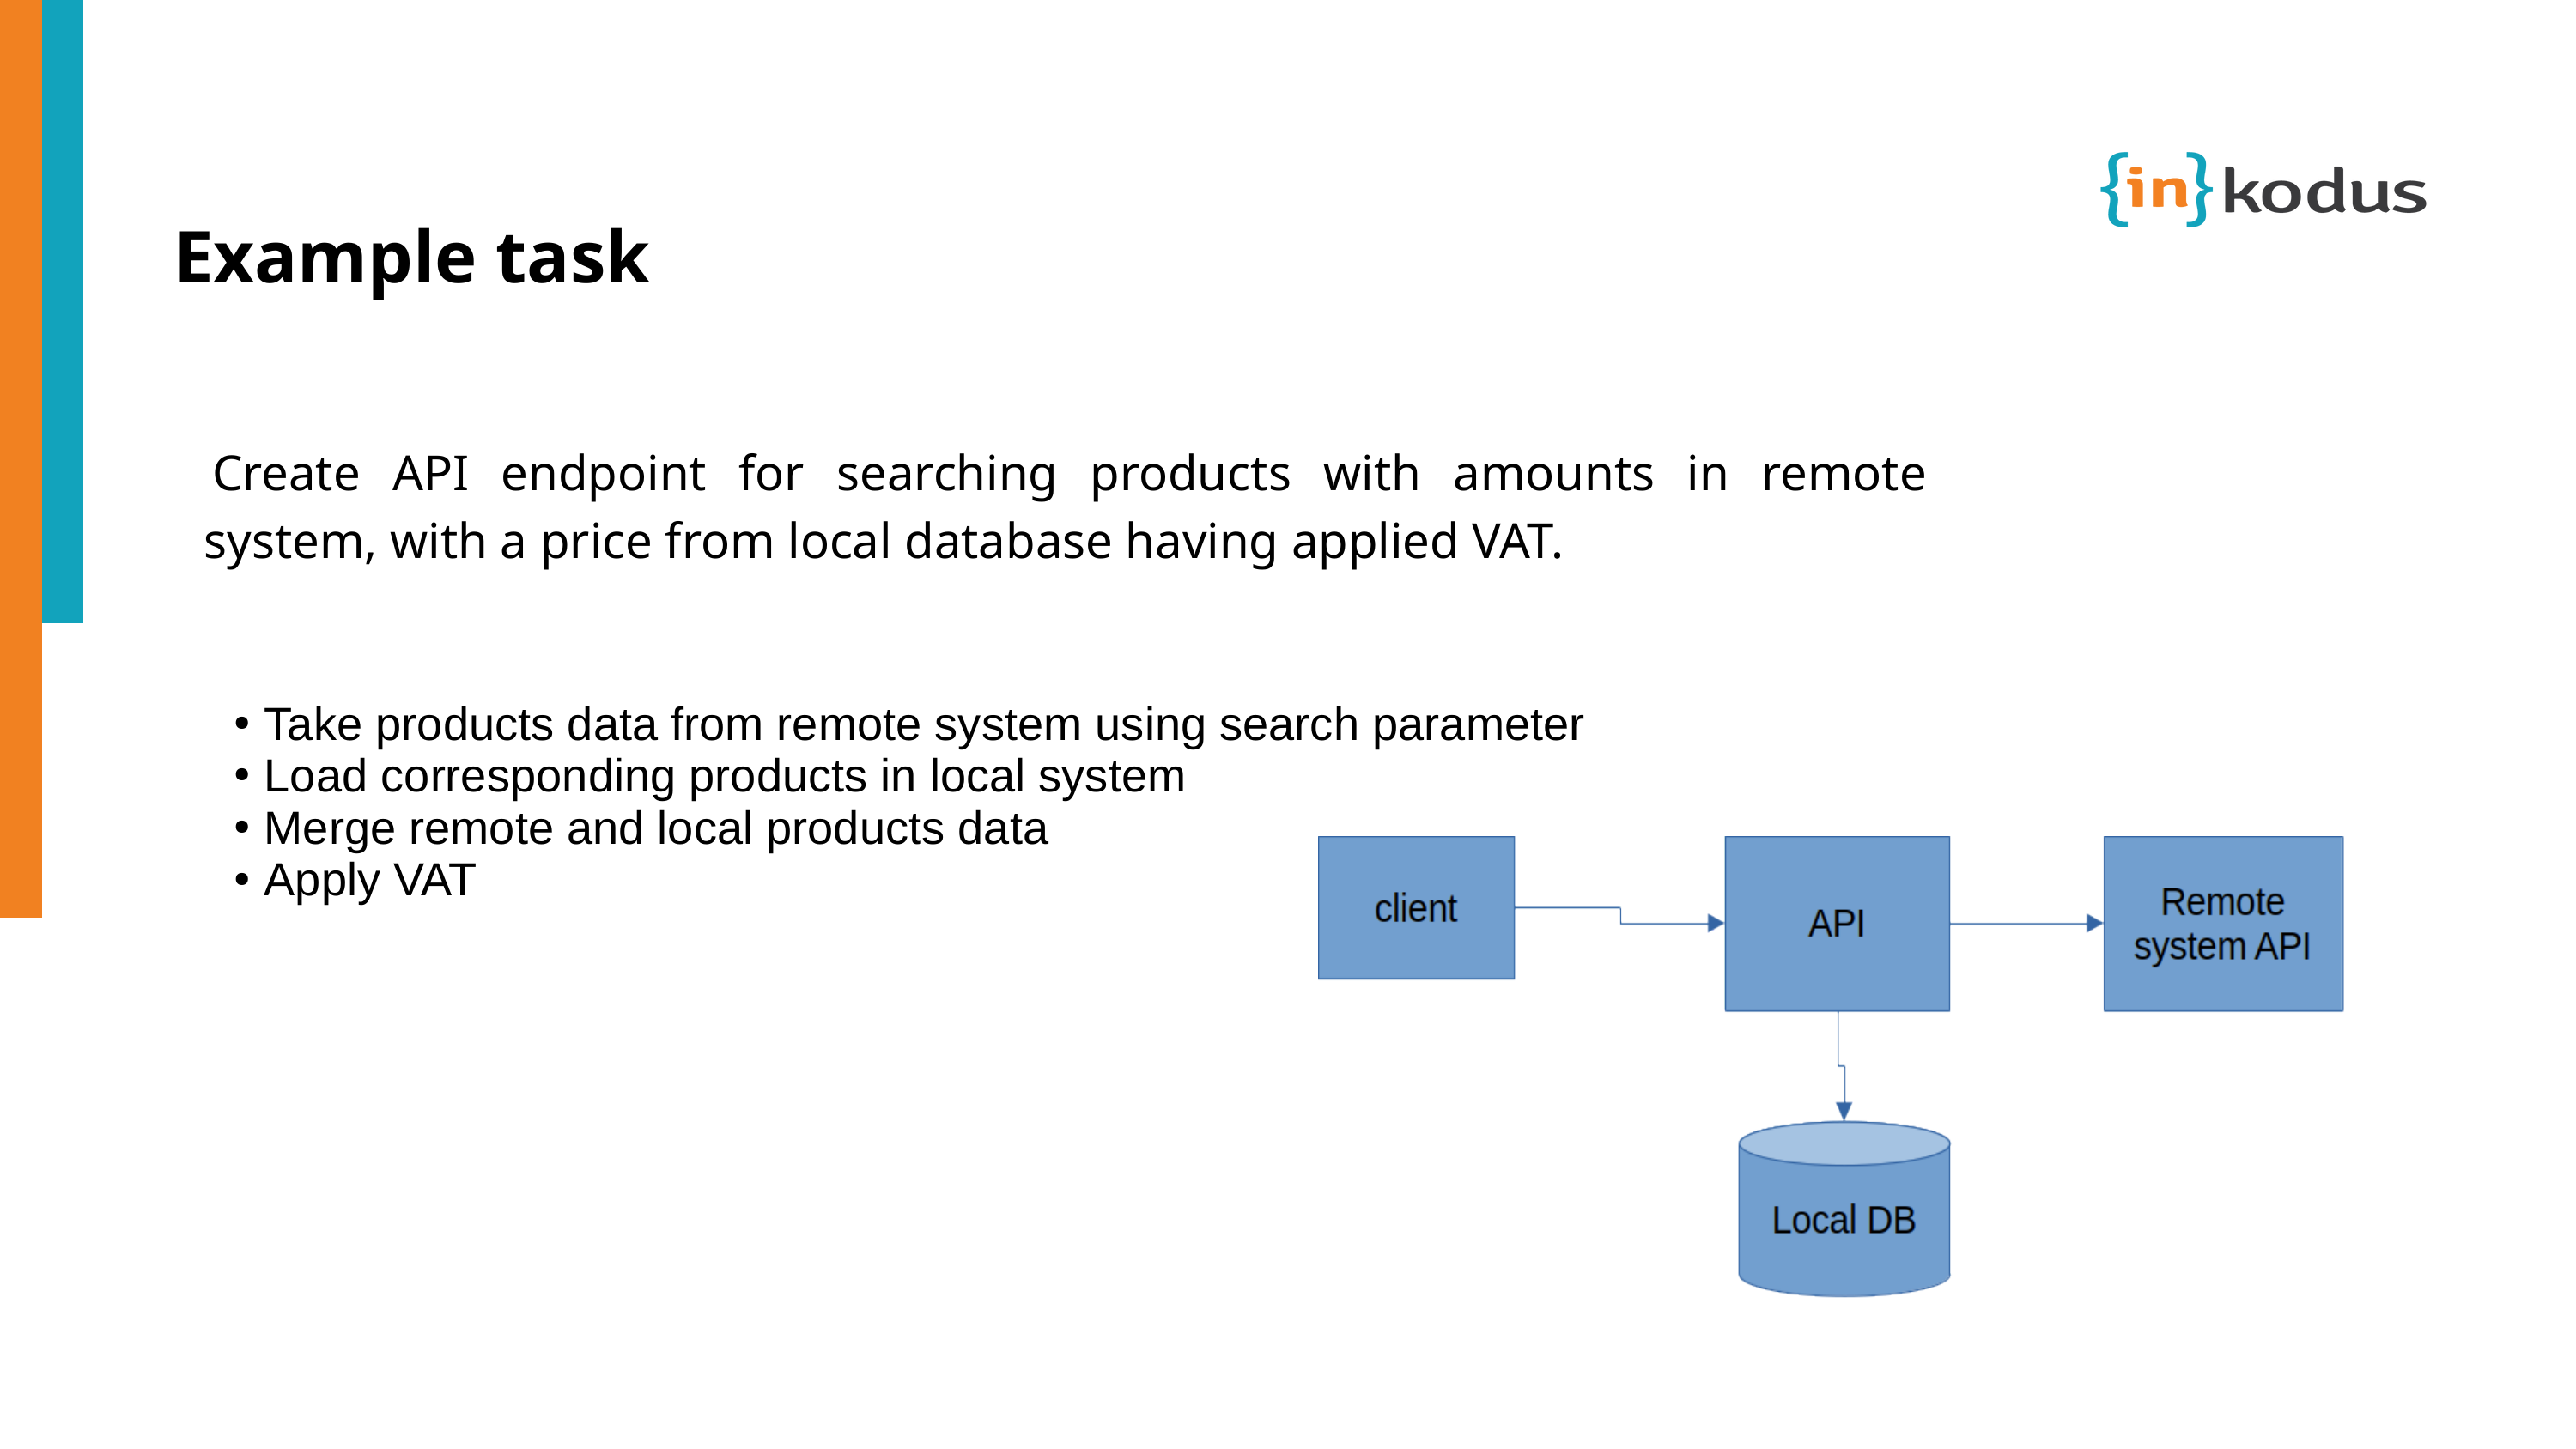

Example task
Create API endpoint for searching products with amounts in remote system, with a price from local database having applied VAT.
Take products data from remote system using search parameter
Load corresponding products in local system
Merge remote and local products data
Apply VAT